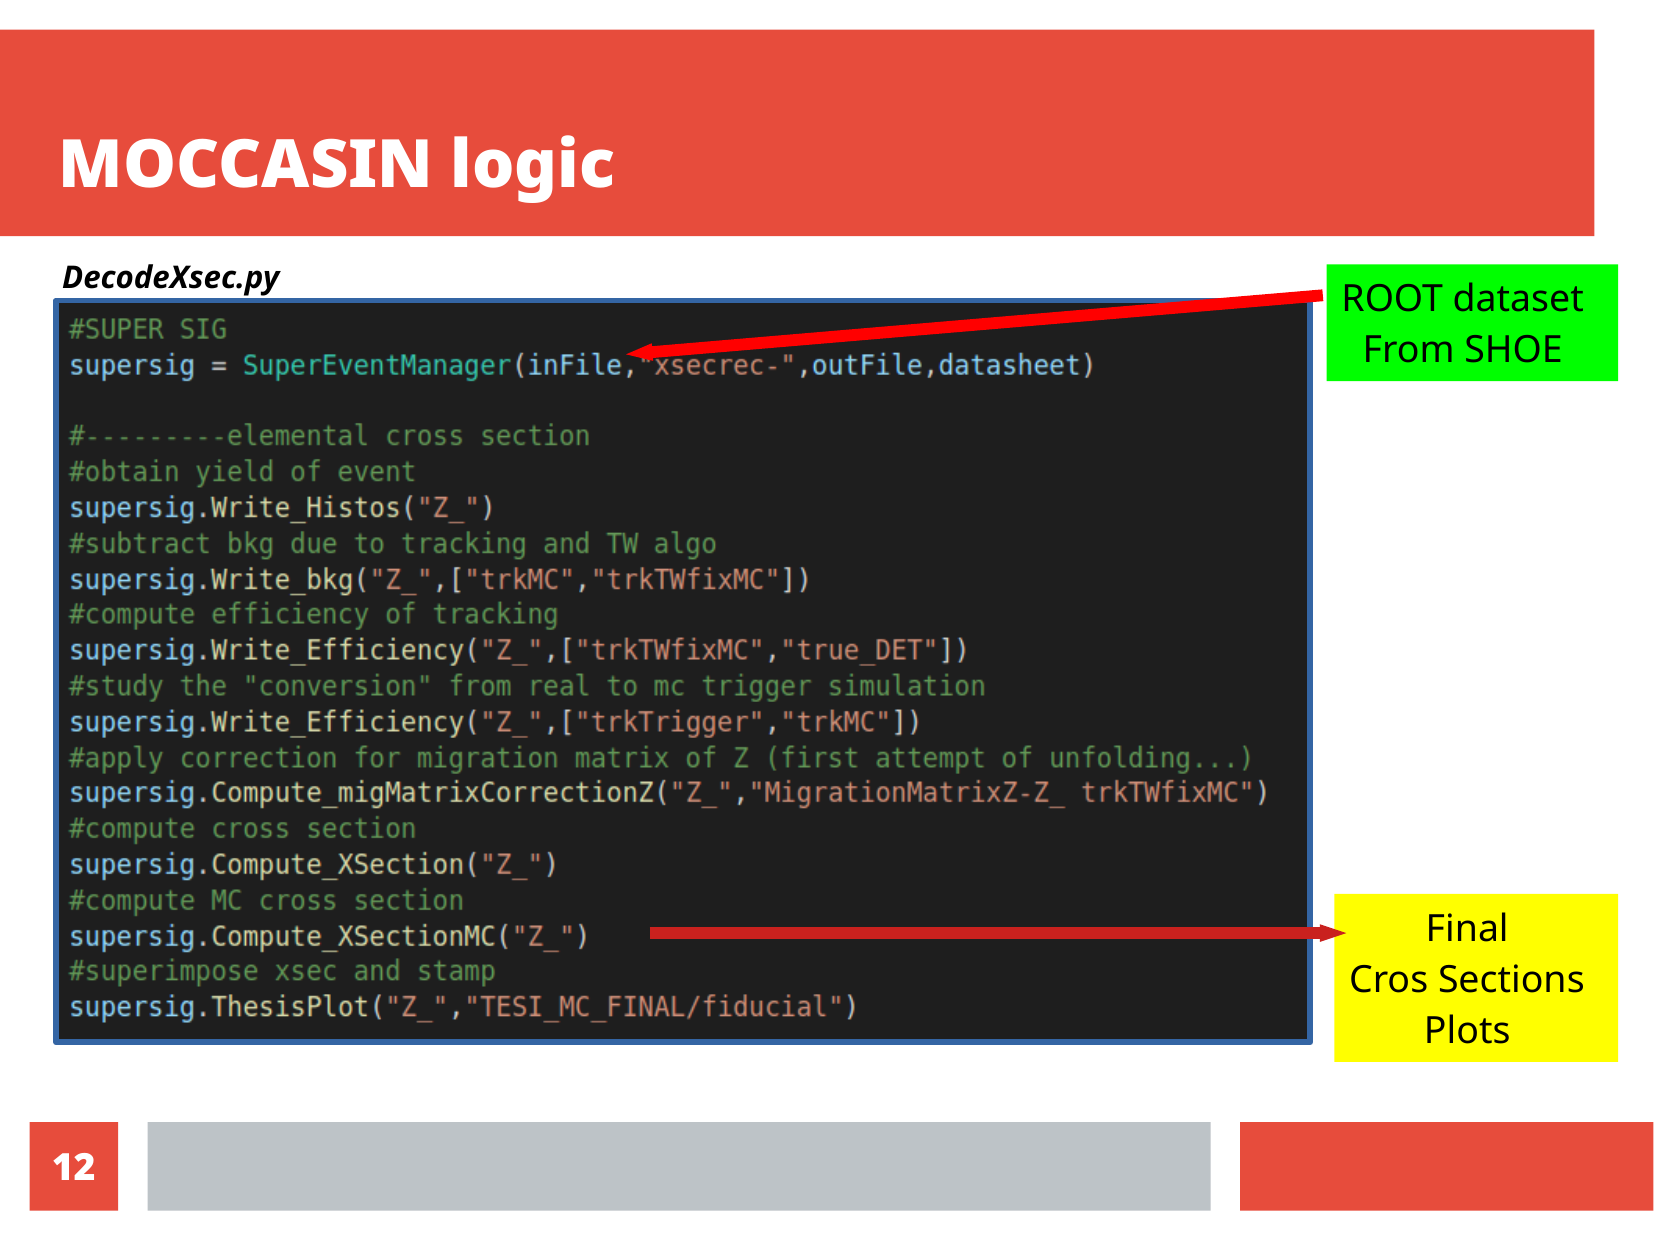

# MOCCASIN logic
DecodeXsec.py
ROOT dataset
From SHOE
Final
Cros Sections
Plots
12